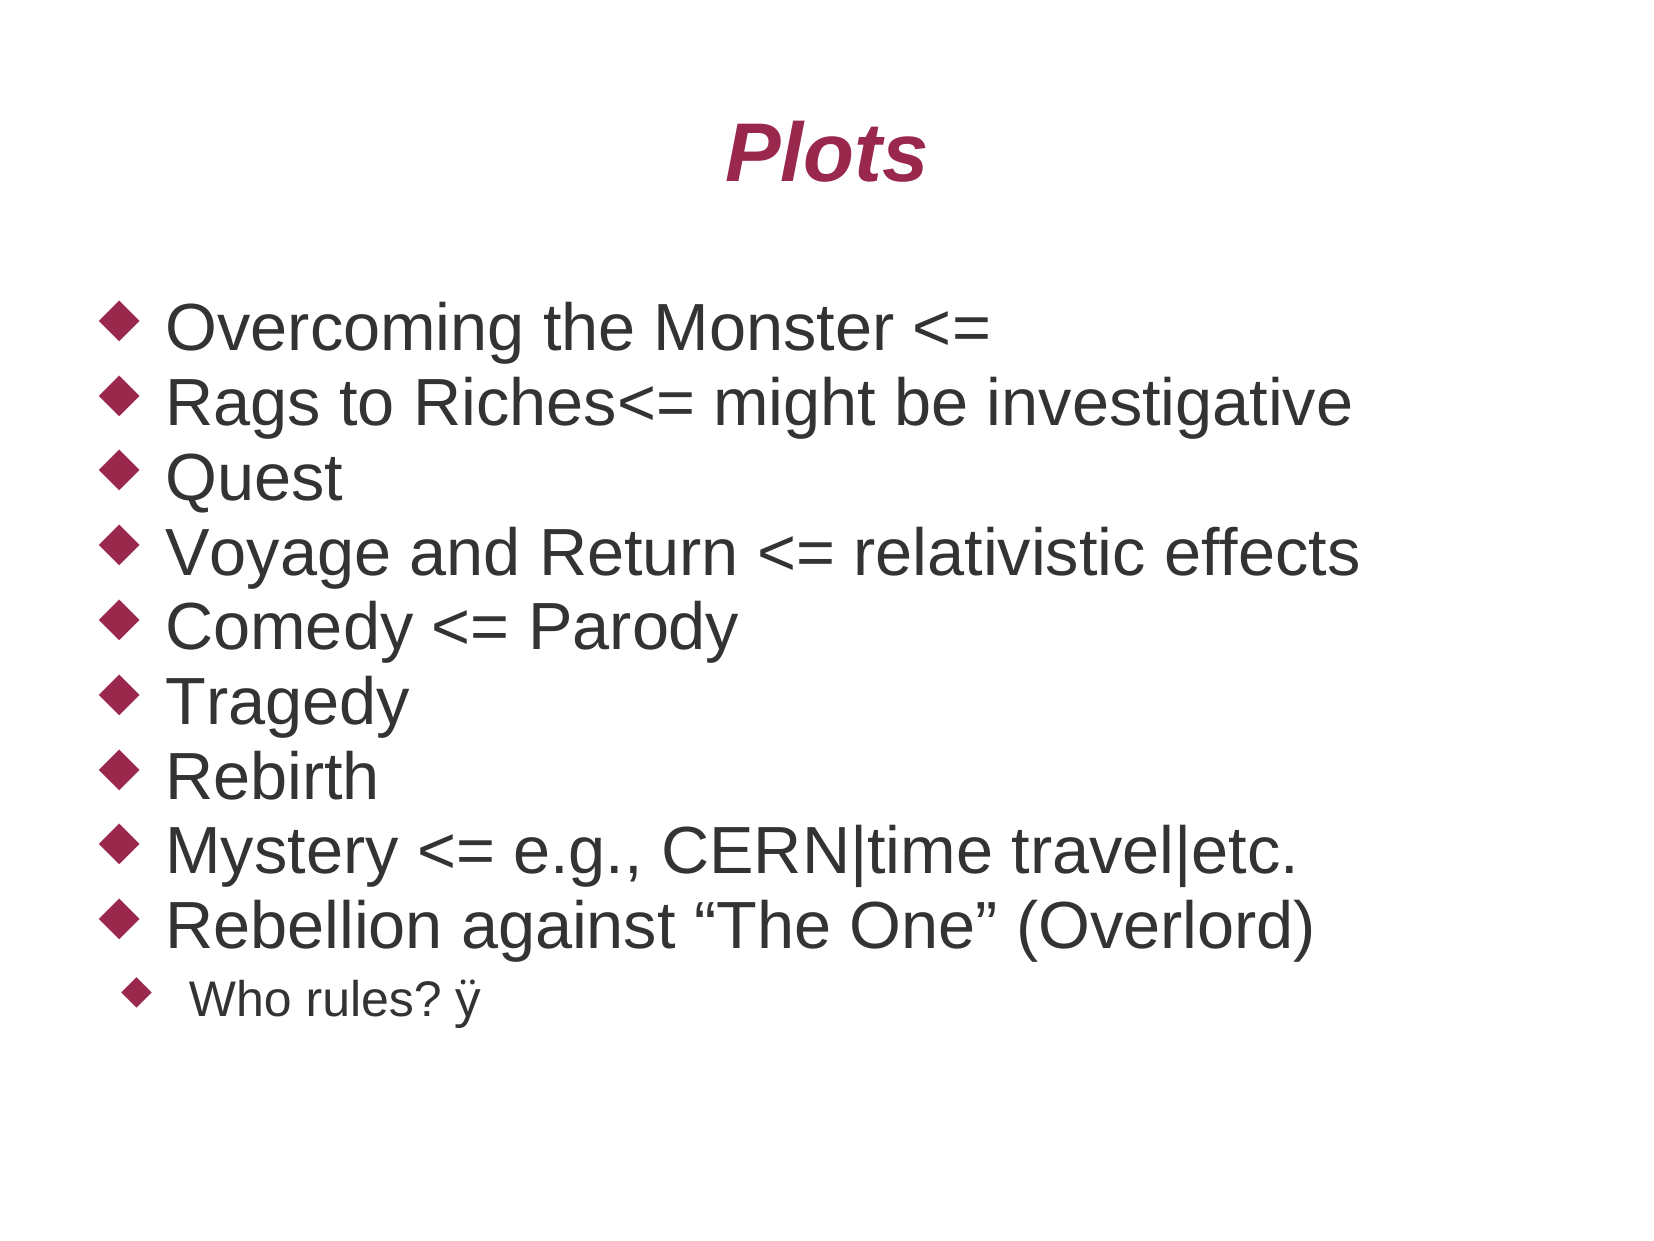

# Plots
Overcoming the Monster <=
Rags to Riches<= might be investigative
Quest
Voyage and Return <= relativistic effects
Comedy <= Parody
Tragedy
Rebirth
Mystery <= e.g., CERN|time travel|etc.
Rebellion against “The One” (Overlord)
Who rules? ÿ